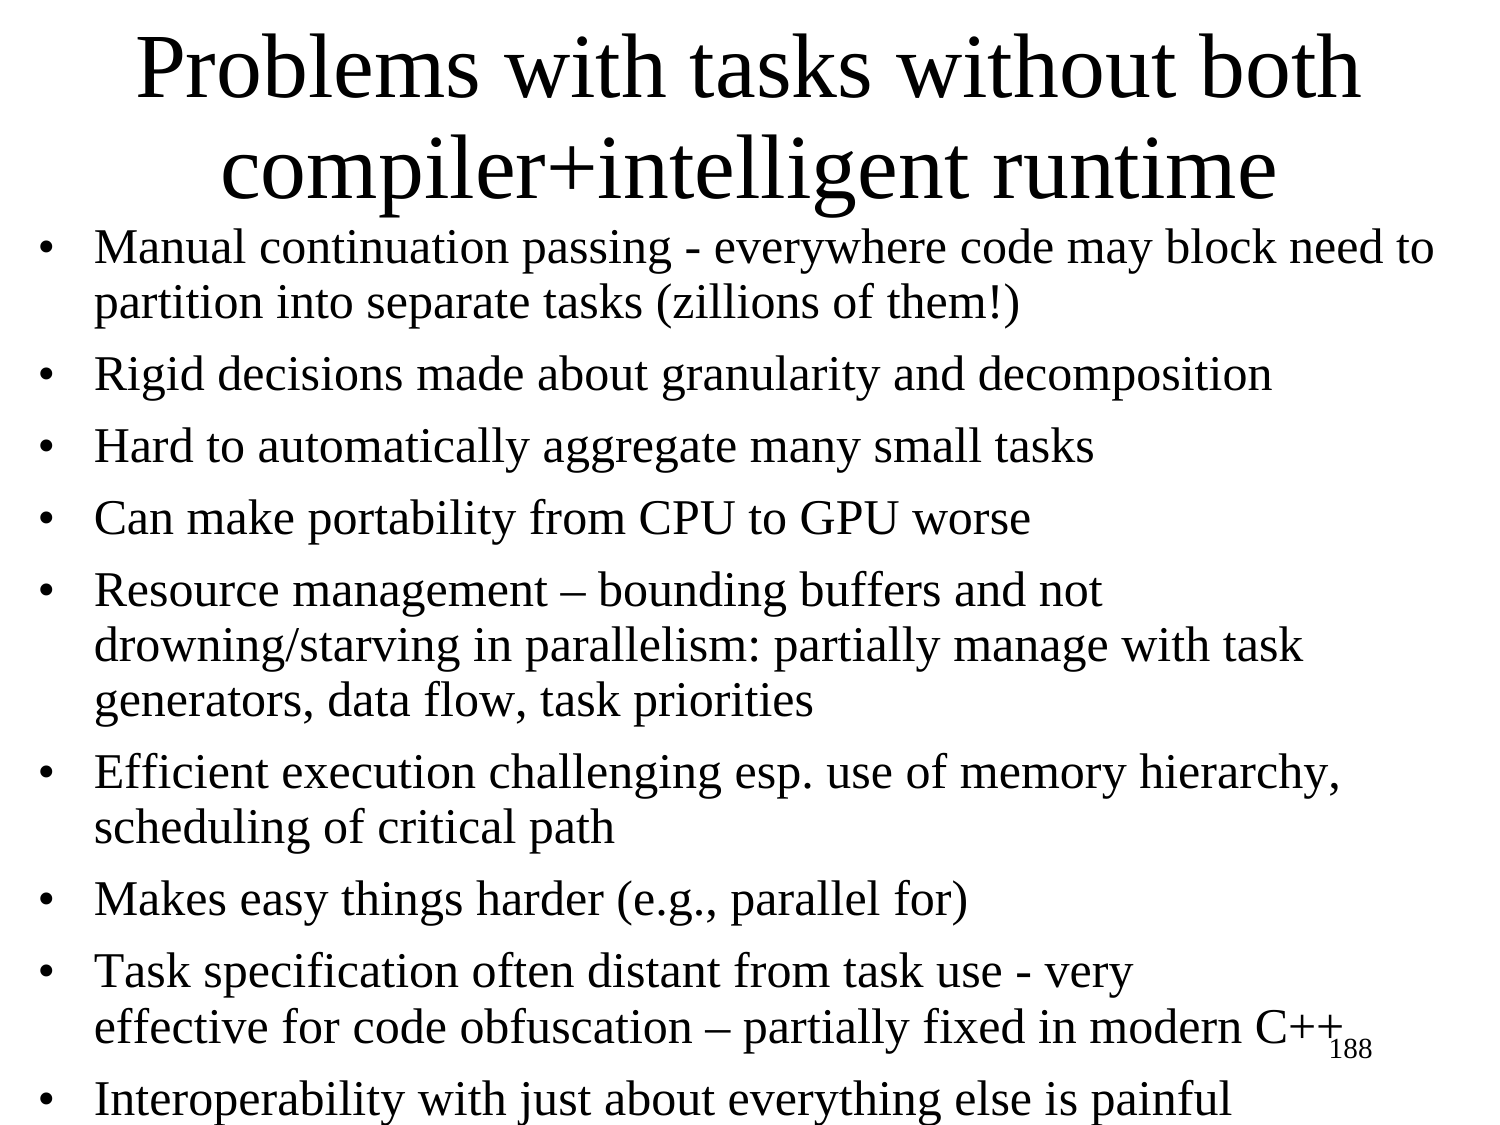

# Problems with tasks without both compiler+intelligent runtime
Manual continuation passing - everywhere code may block need to partition into separate tasks (zillions of them!)
Rigid decisions made about granularity and decomposition
Hard to automatically aggregate many small tasks
Can make portability from CPU to GPU worse
Resource management – bounding buffers and not drowning/starving in parallelism: partially manage with task generators, data flow, task priorities
Efficient execution challenging esp. use of memory hierarchy, scheduling of critical path
Makes easy things harder (e.g., parallel for)
Task specification often distant from task use - very
effective for code obfuscation – partially fixed in modern C++
Interoperability with just about everything else is painful
188